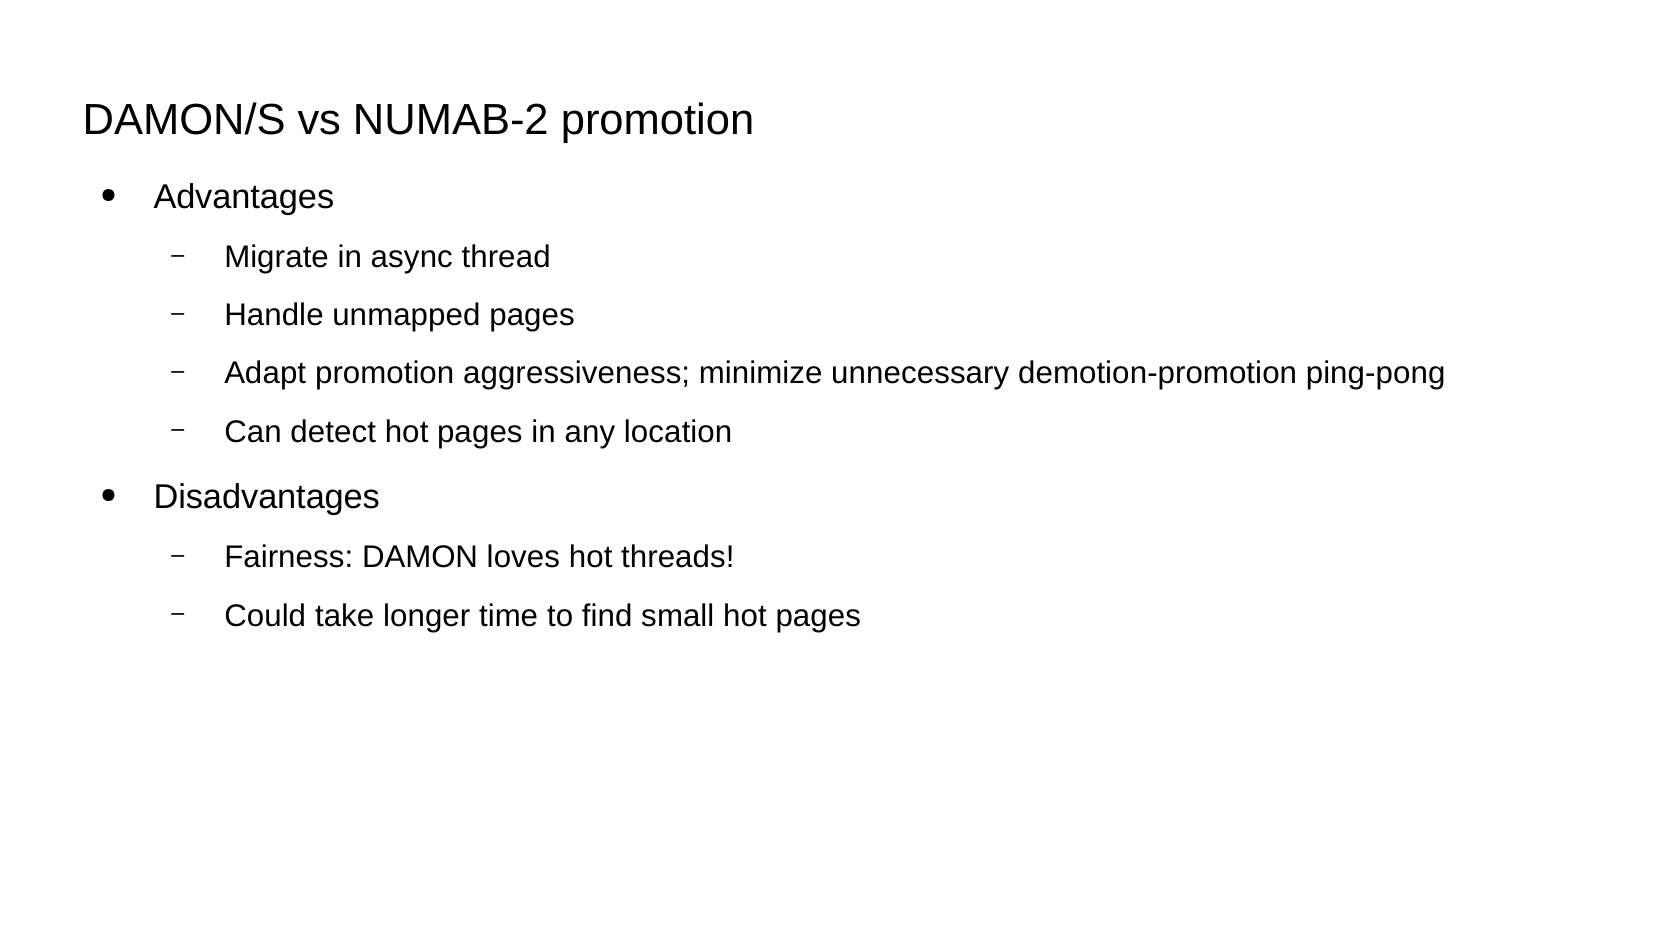

# DAMON/S vs NUMAB-2 promotion
Advantages
Migrate in async thread
Handle unmapped pages
Adapt promotion aggressiveness; minimize unnecessary demotion-promotion ping-pong
Can detect hot pages in any location
Disadvantages
Fairness: DAMON loves hot threads!
Could take longer time to find small hot pages